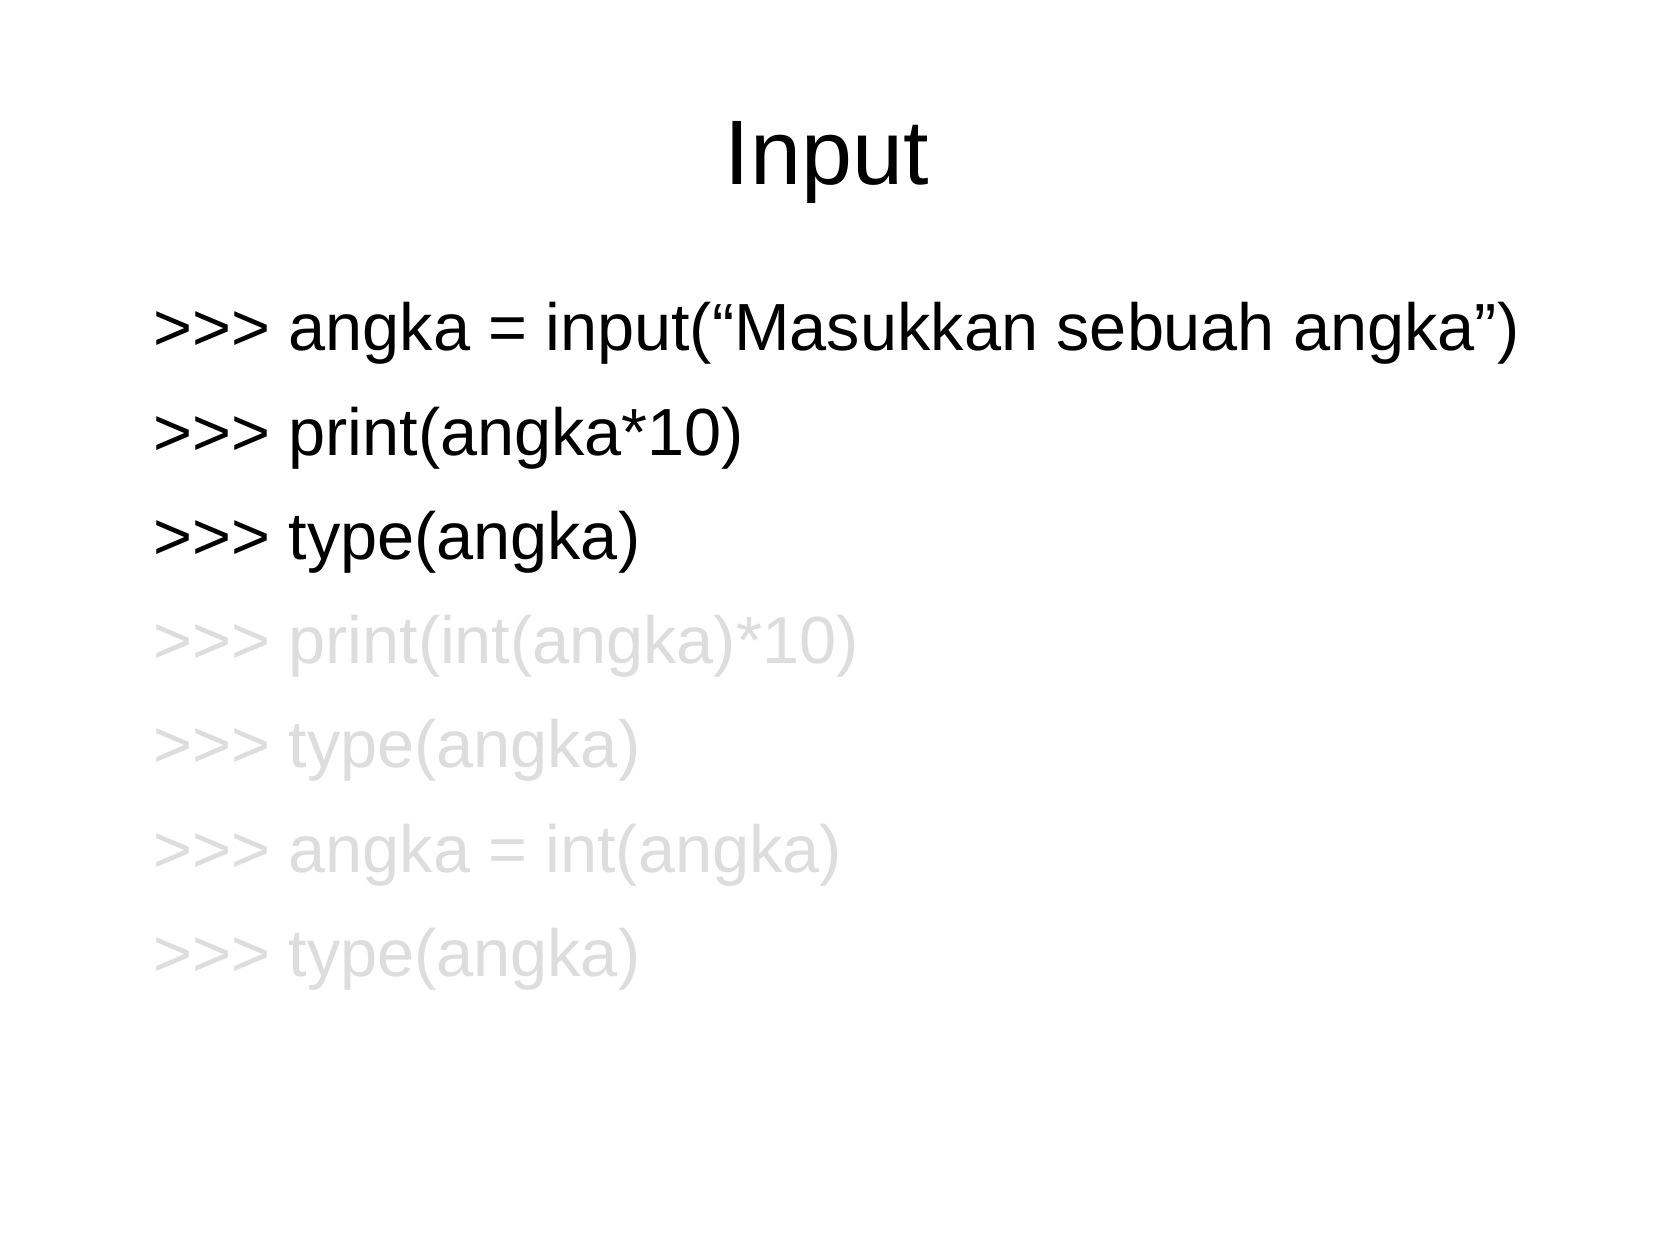

# Input
>>> angka = input(“Masukkan sebuah angka”)
>>> print(angka*10)
>>> type(angka)
>>> print(int(angka)*10)
>>> type(angka)
>>> angka = int(angka)
>>> type(angka)